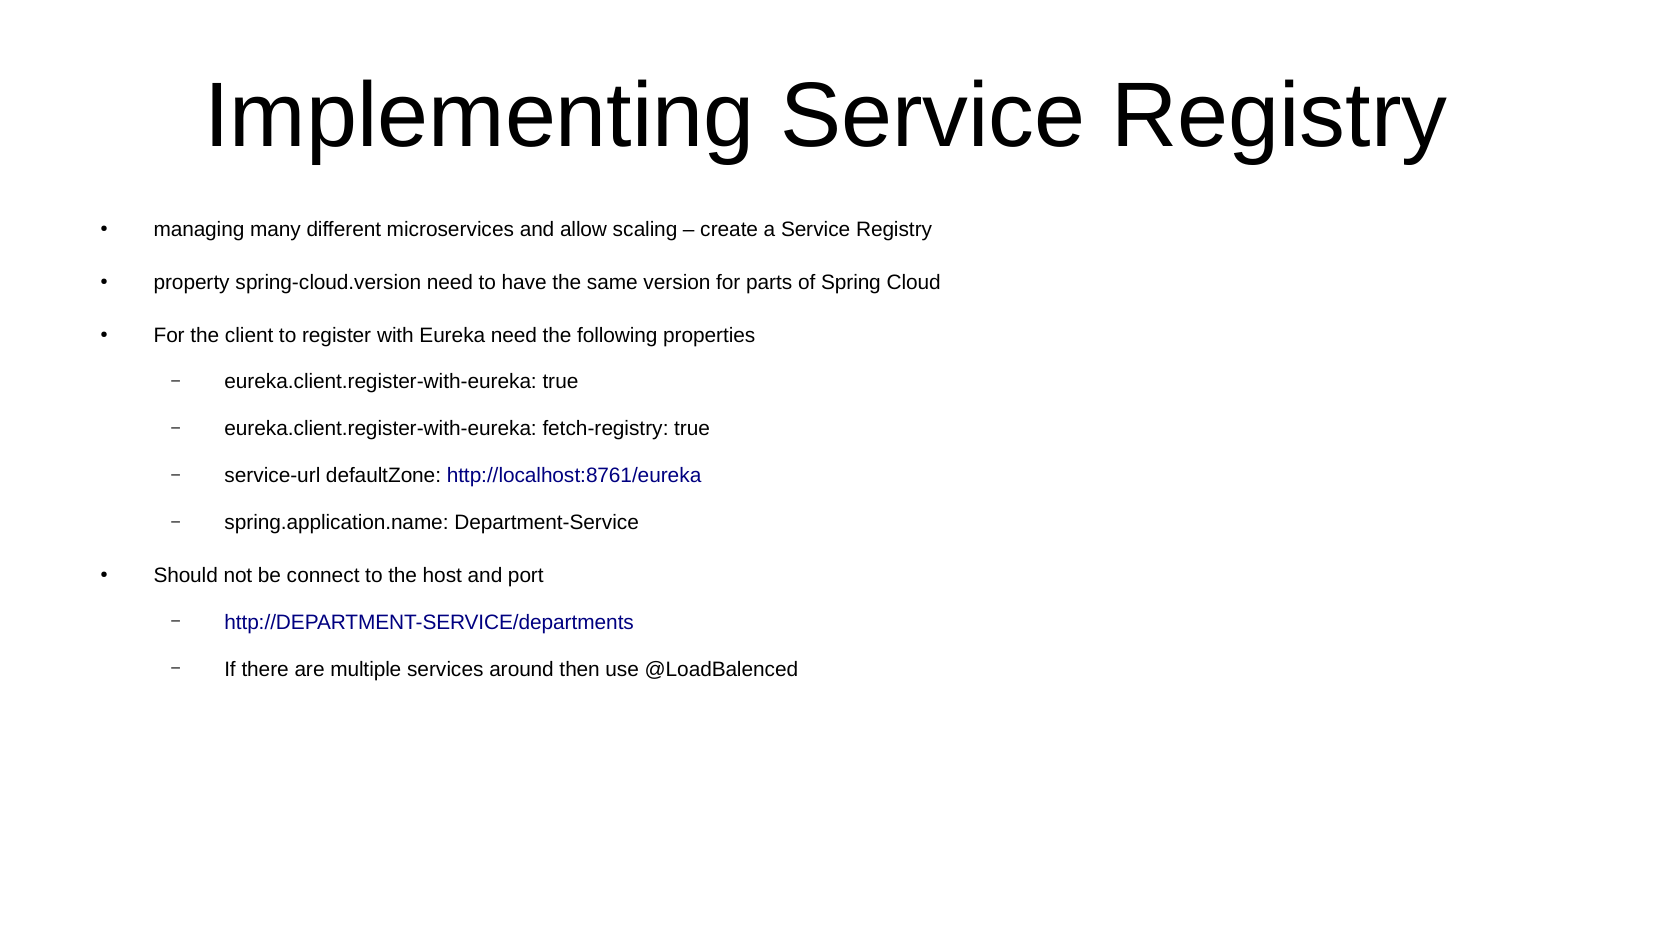

# Implementing Service Registry
managing many different microservices and allow scaling – create a Service Registry
property spring-cloud.version need to have the same version for parts of Spring Cloud
For the client to register with Eureka need the following properties
eureka.client.register-with-eureka: true
eureka.client.register-with-eureka: fetch-registry: true
service-url defaultZone: http://localhost:8761/eureka
spring.application.name: Department-Service
Should not be connect to the host and port
http://DEPARTMENT-SERVICE/departments
If there are multiple services around then use @LoadBalenced